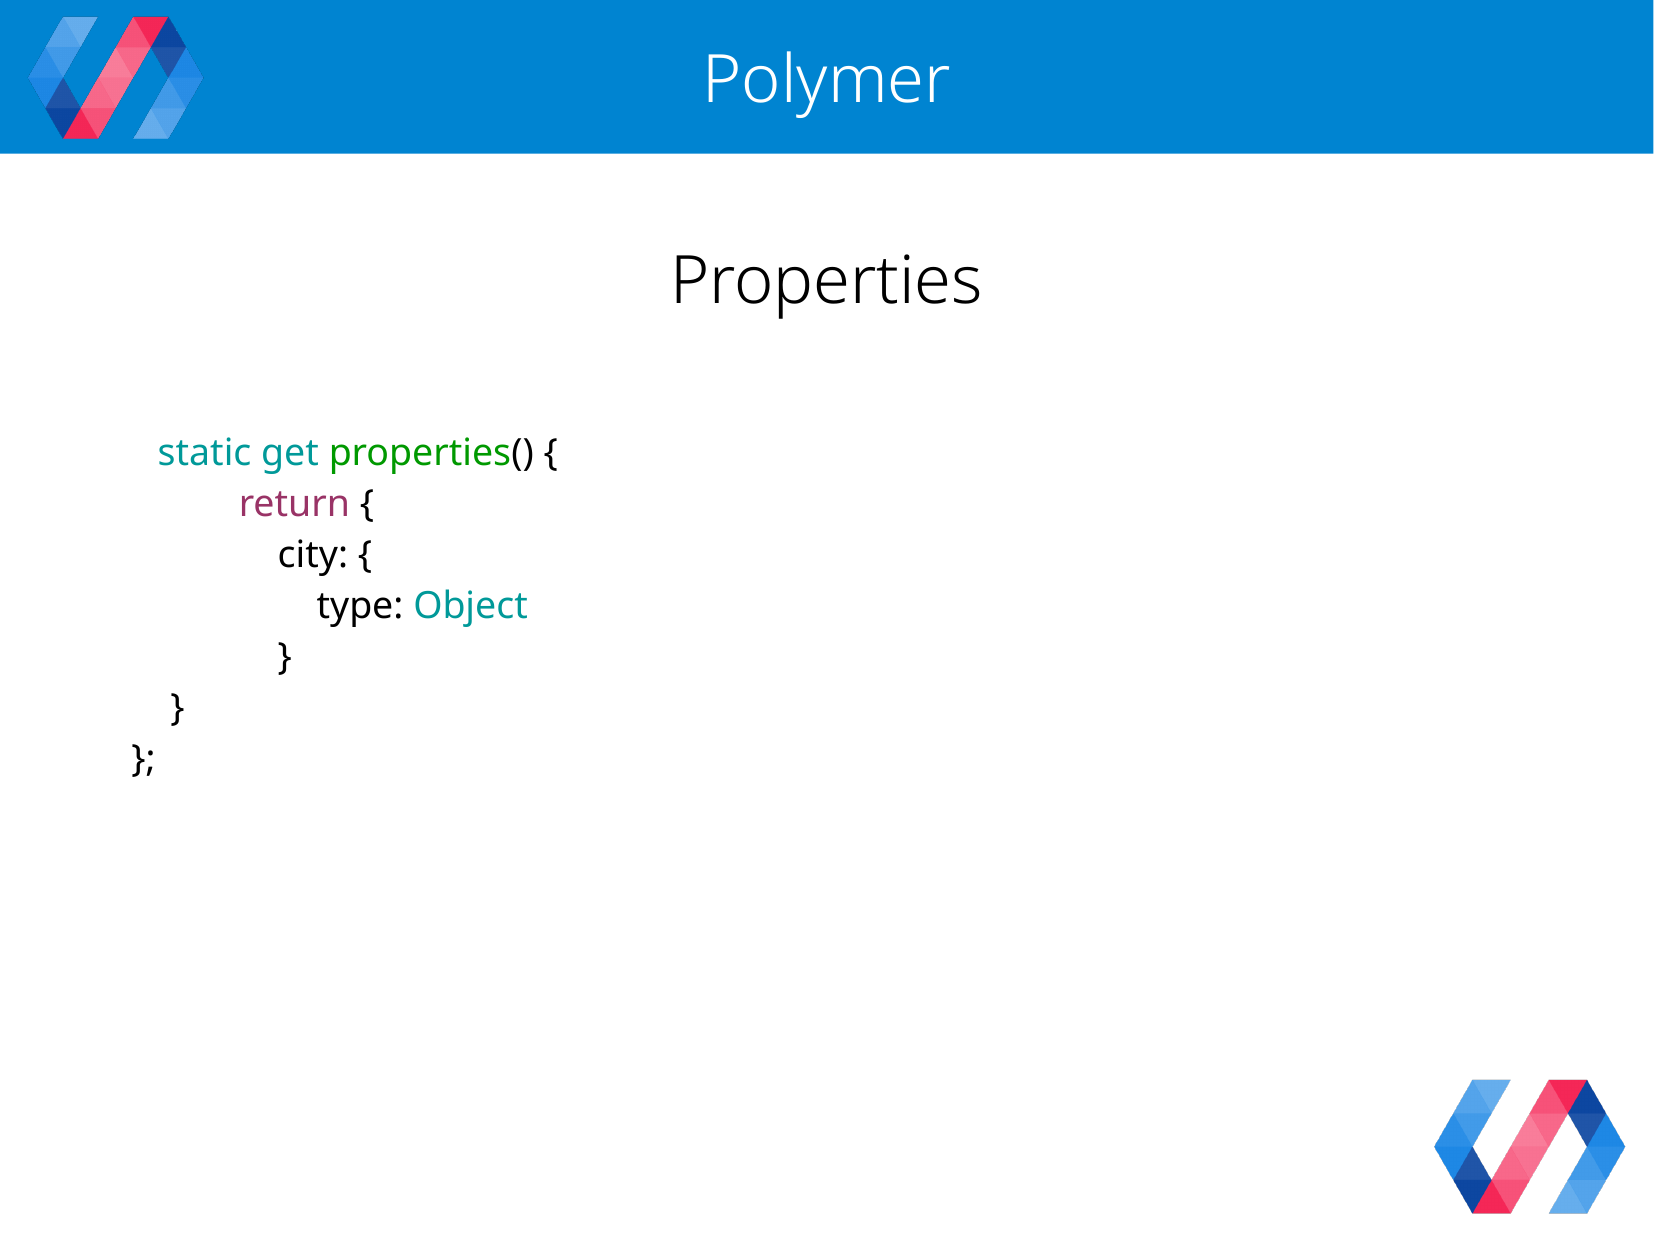

# Polymer
Properties
 static get properties() {
 return {
 city: {
 type: Object
 }
 }
 };